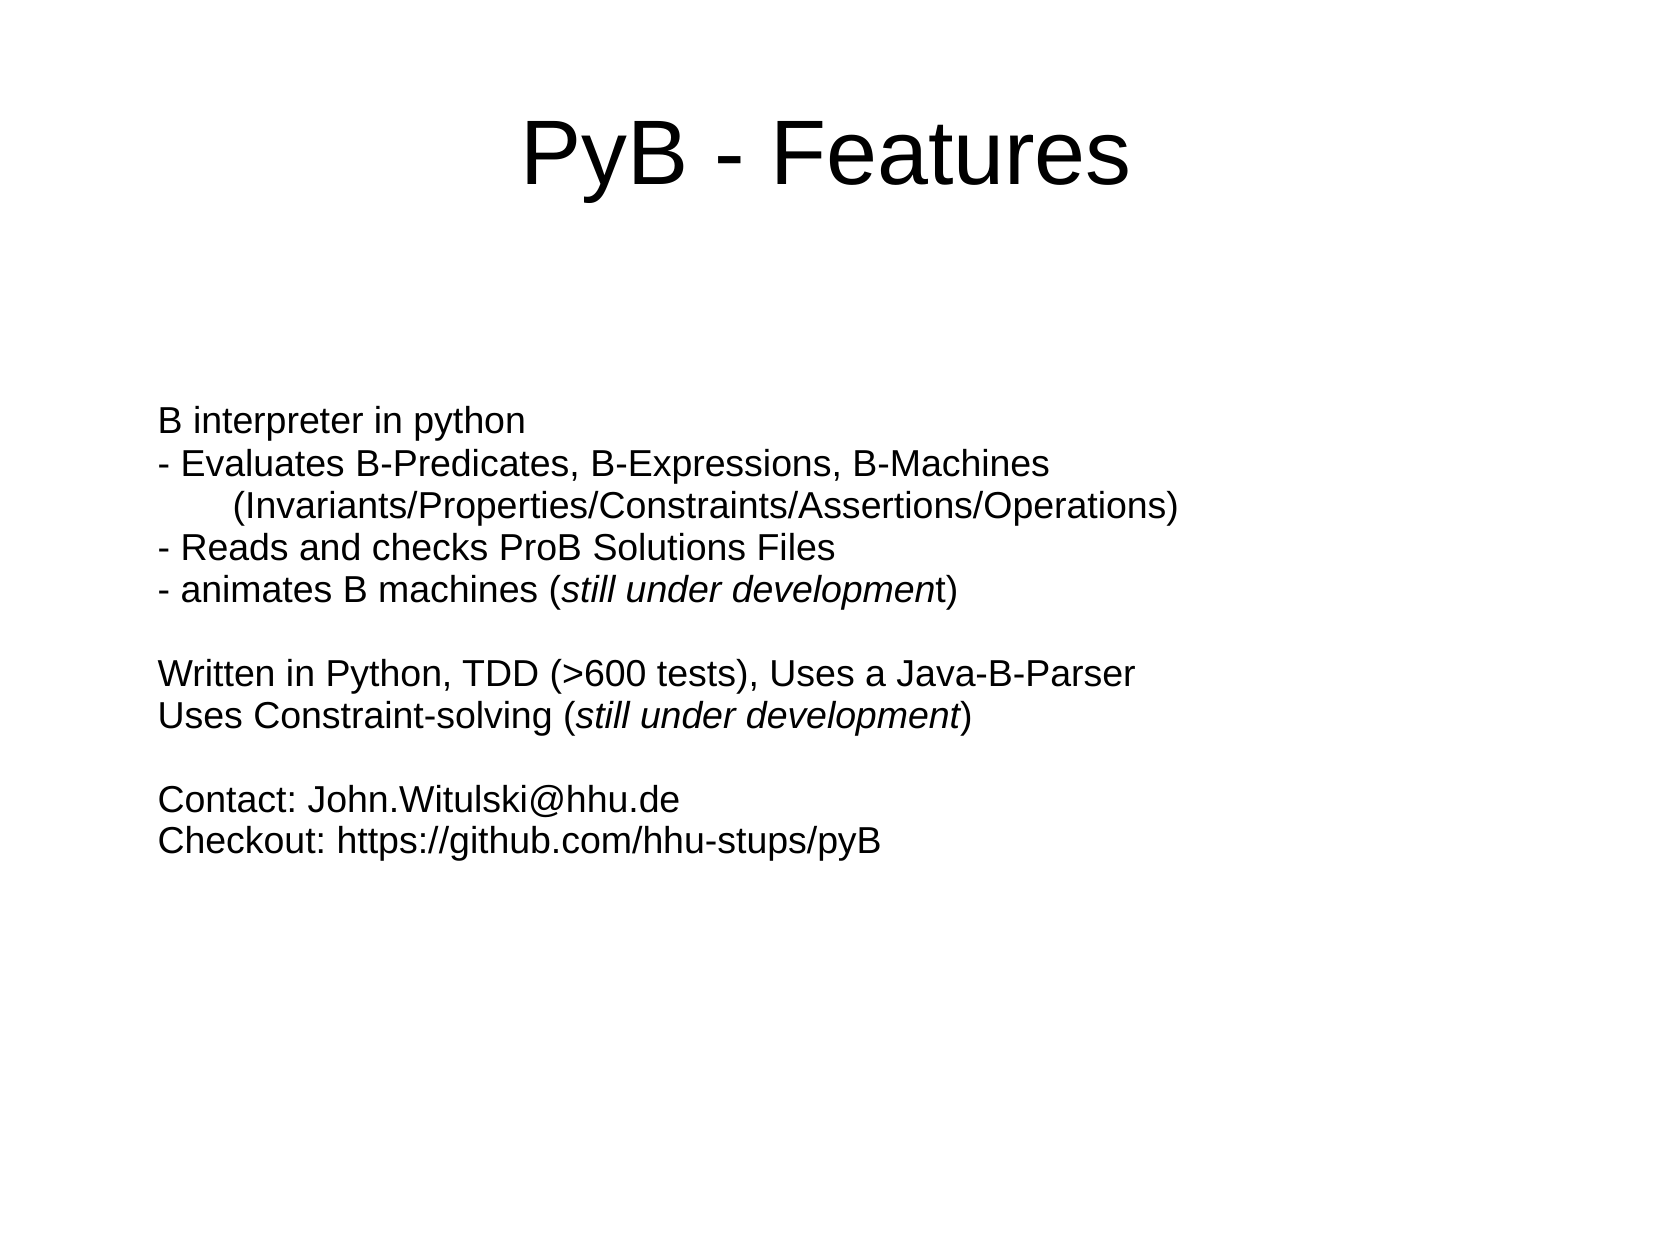

# PyB - Features
	B interpreter in python
	- Evaluates B-Predicates, B-Expressions, B-Machines
		(Invariants/Properties/Constraints/Assertions/Operations)
	- Reads and checks ProB Solutions Files
	- animates B machines (still under development)
	Written in Python, TDD (>600 tests), Uses a Java-B-Parser
	Uses Constraint-solving (still under development)
	Contact: John.Witulski@hhu.de
	Checkout: https://github.com/hhu-stups/pyB